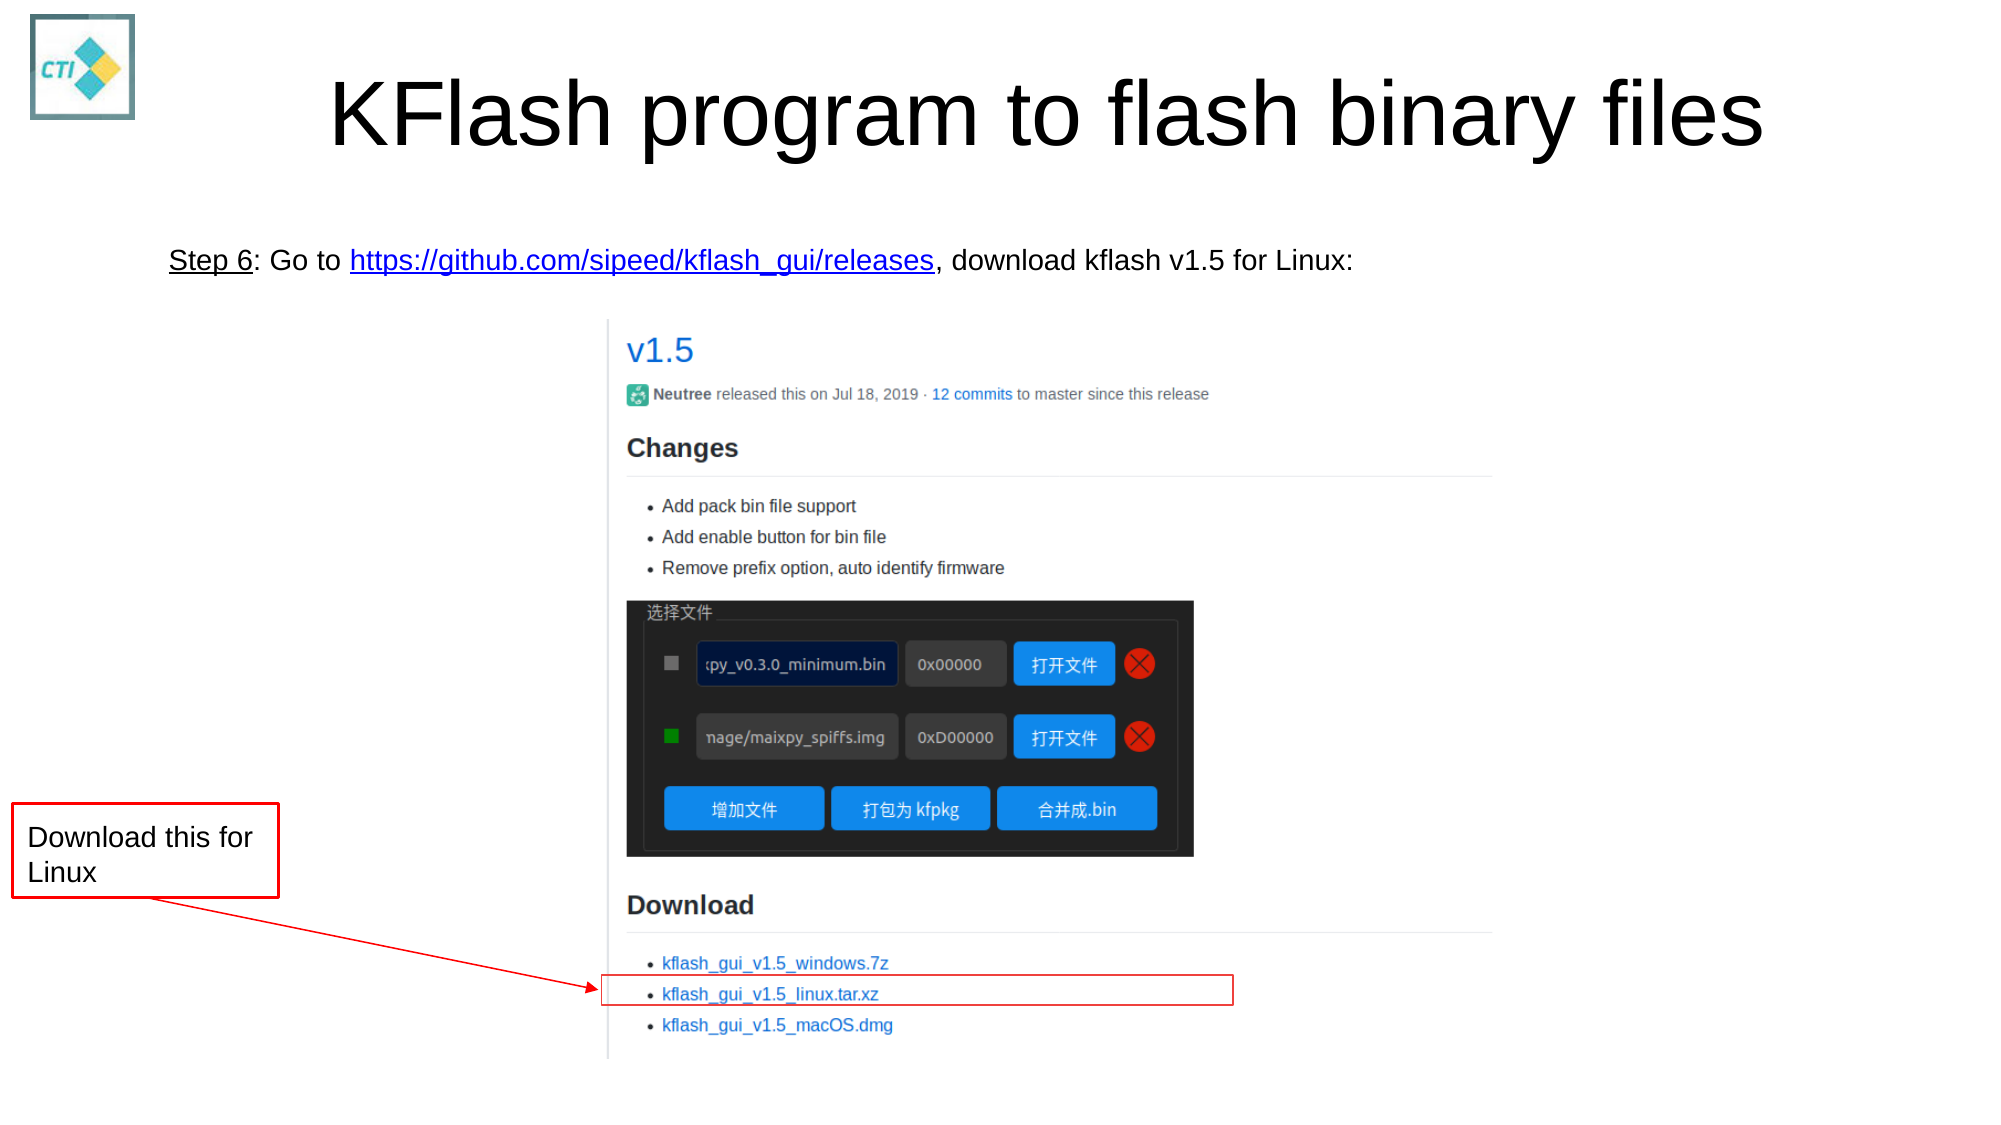

KFlash program to flash binary files
Step 6: Go to https://github.com/sipeed/kflash_gui/releases, download kflash v1.5 for Linux:
Download this for Linux